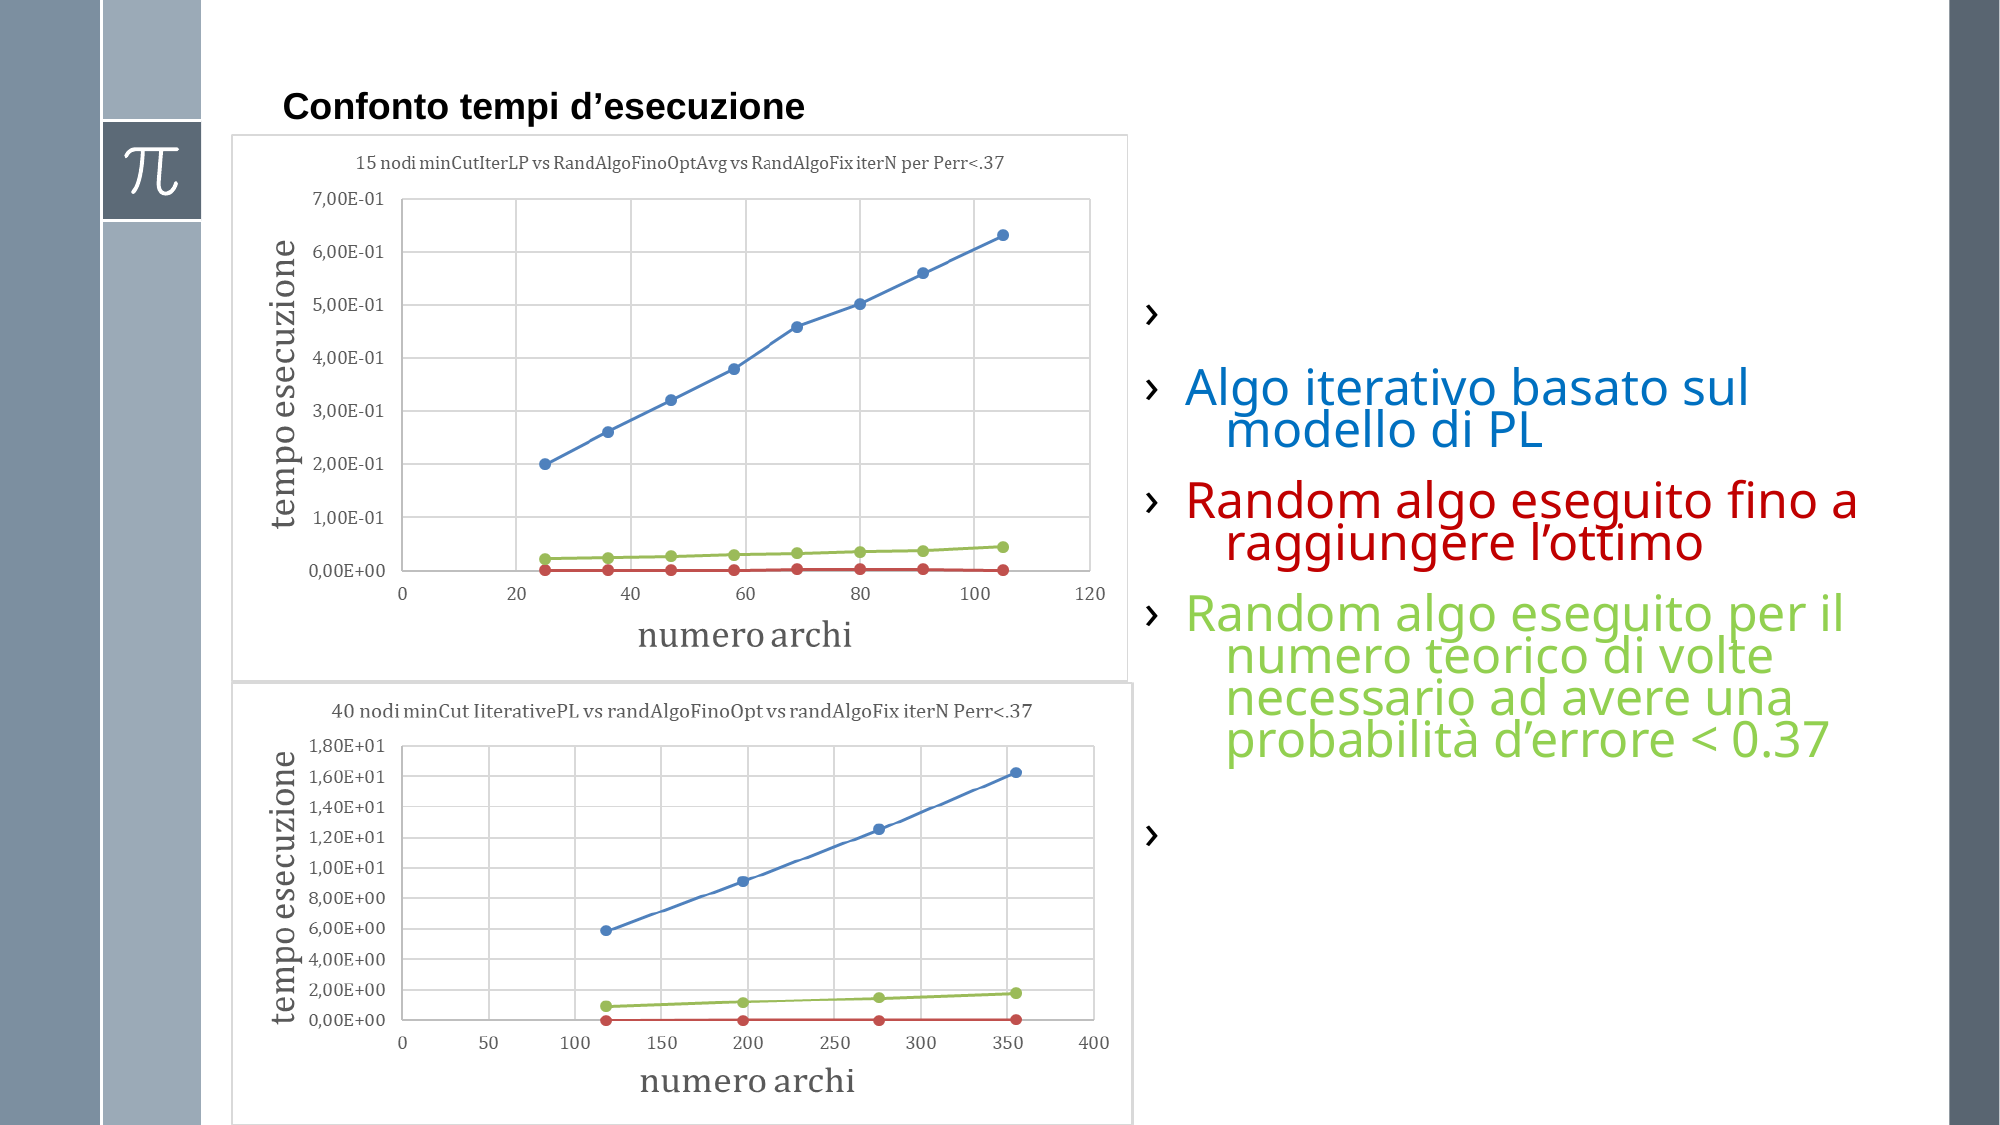

# Confonto tempi d’esecuzione
Algo iterativo basato sul modello di PL
Random algo eseguito fino a raggiungere l’ottimo
Random algo eseguito per il numero teorico di volte necessario ad avere una probabilità d’errore < 0.37